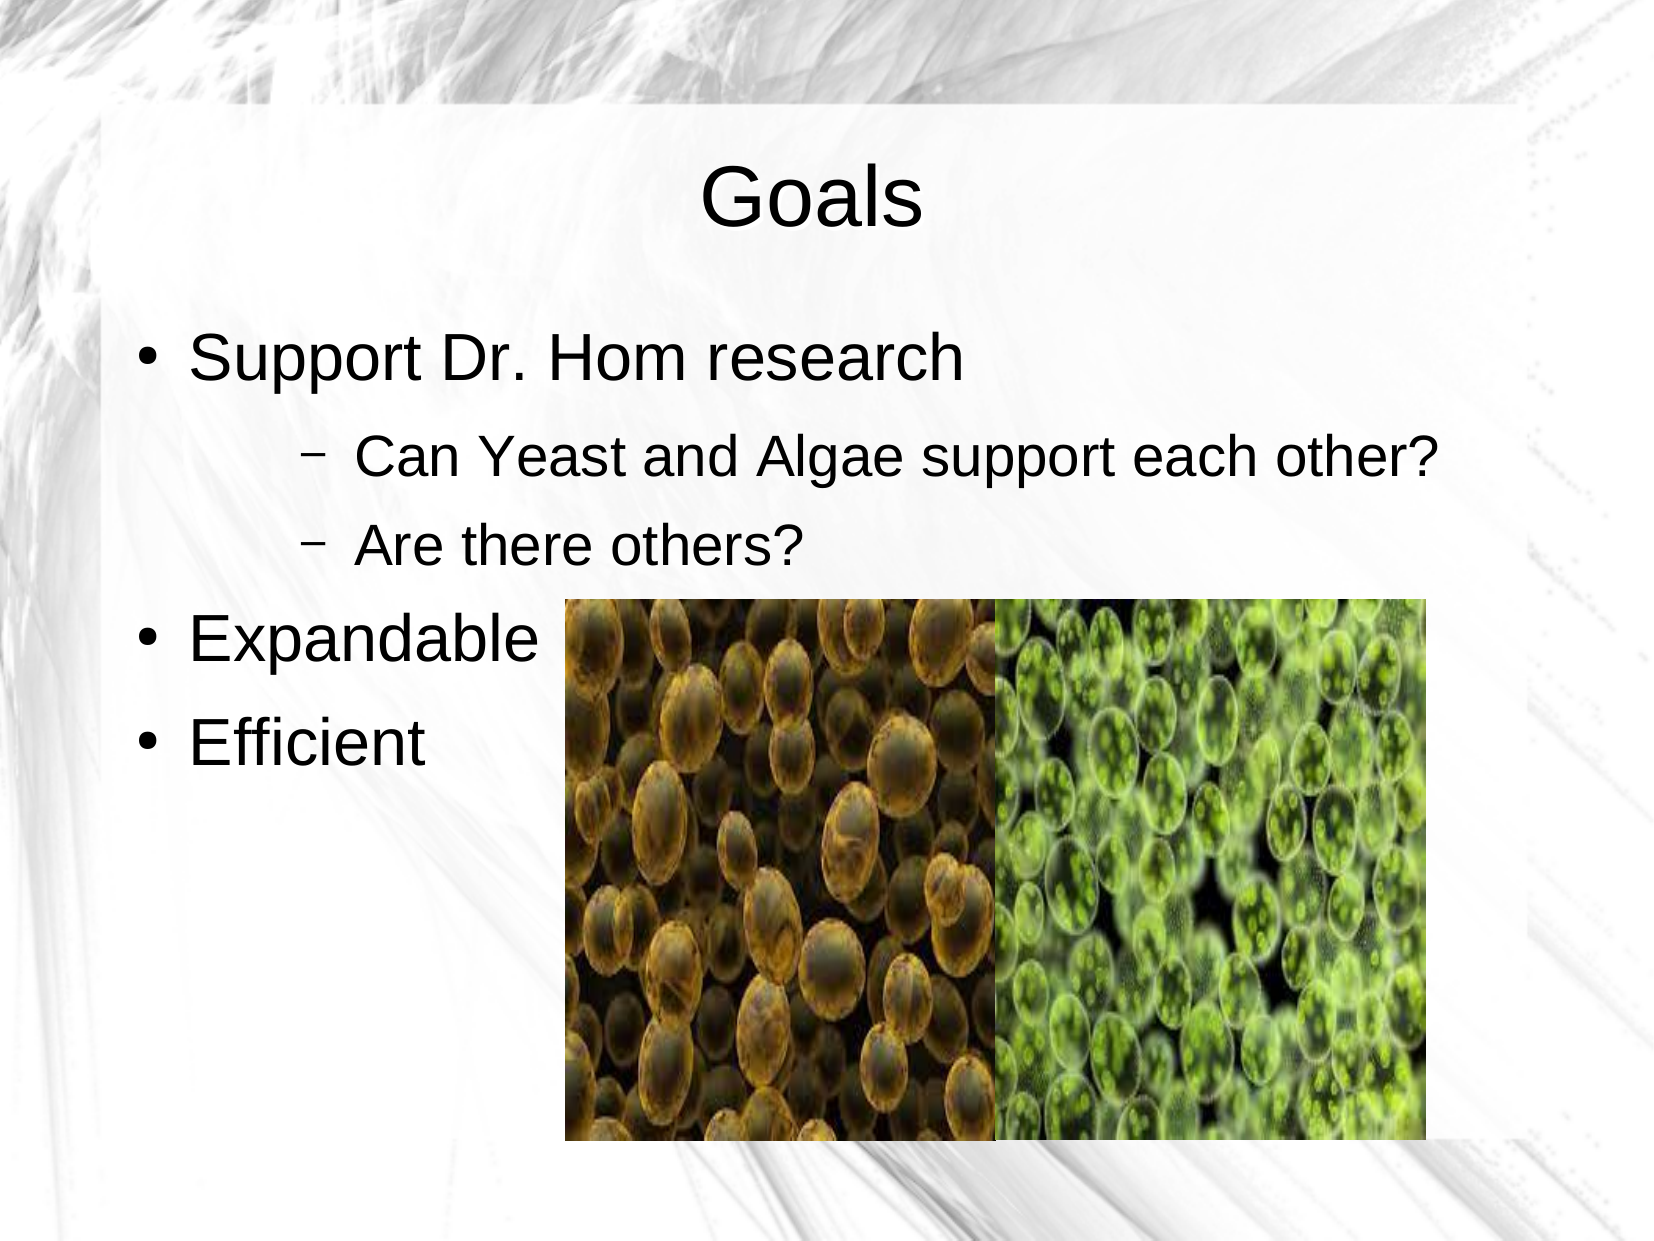

# Goals
Support Dr. Hom research
Can Yeast and Algae support each other?
Are there others?
Expandable
Efficient